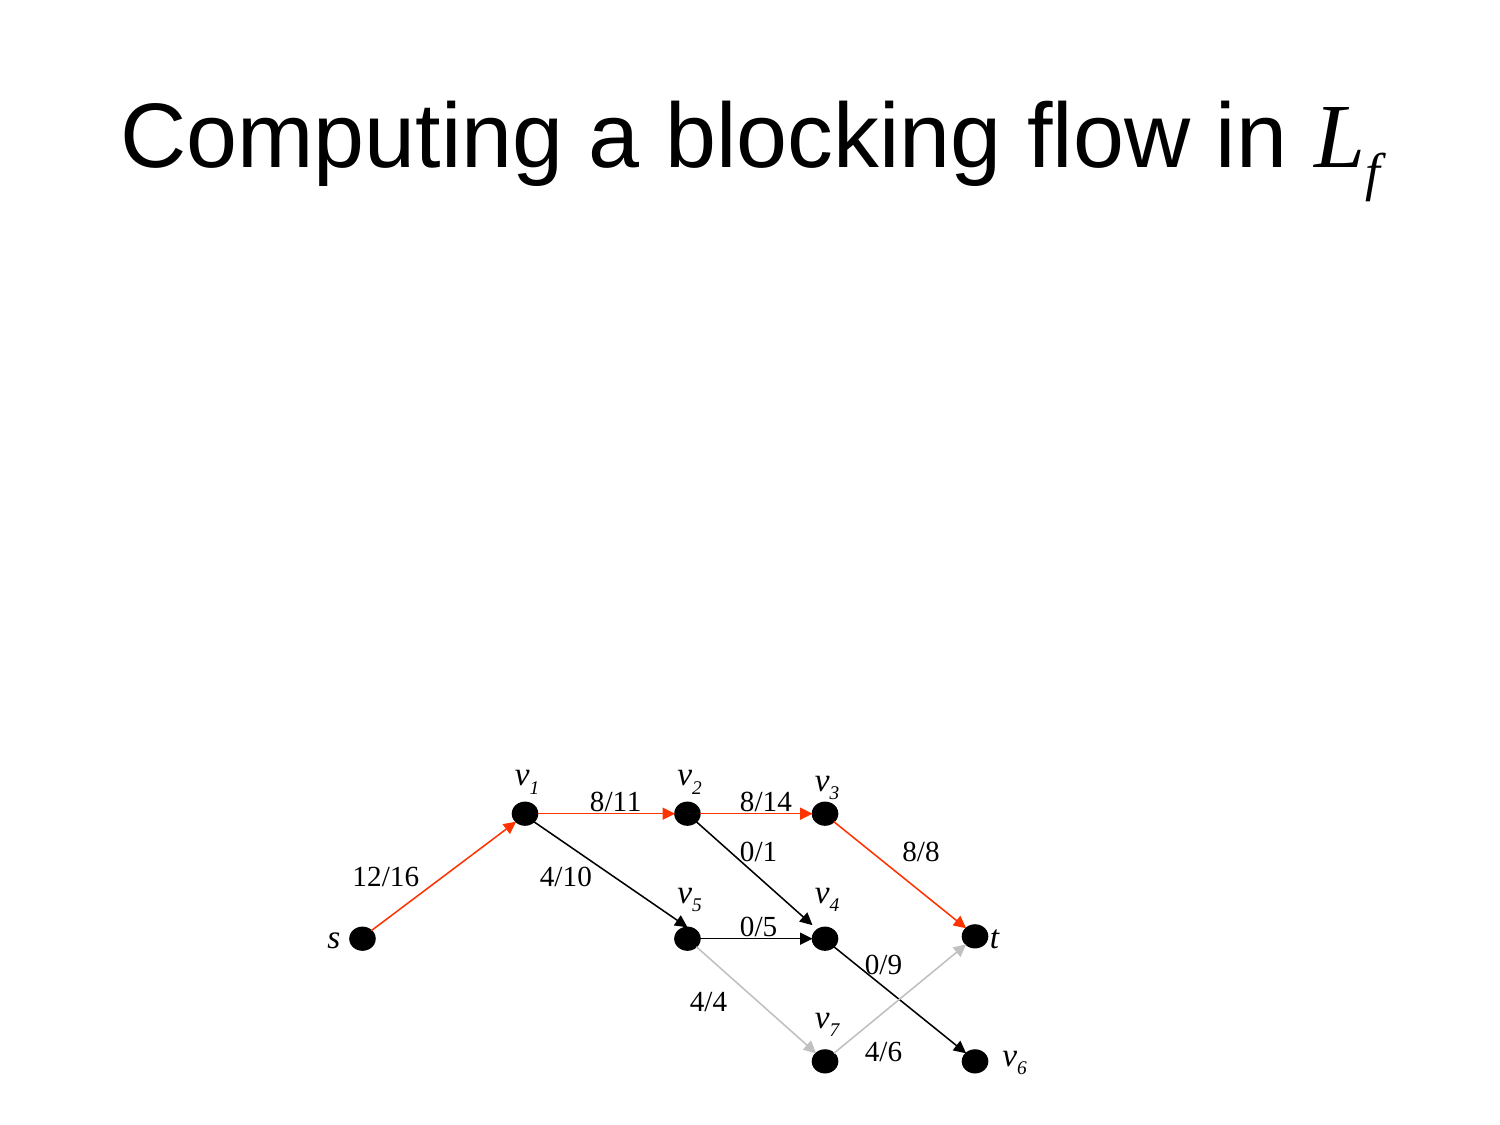

# Computing a blocking flow in Lf
v1
v2
v3
8/11
8/14
0/1
8/8
12/16
4/10
v5
v4
0/5
s
t
0/9
4/4
v7
4/6
v6